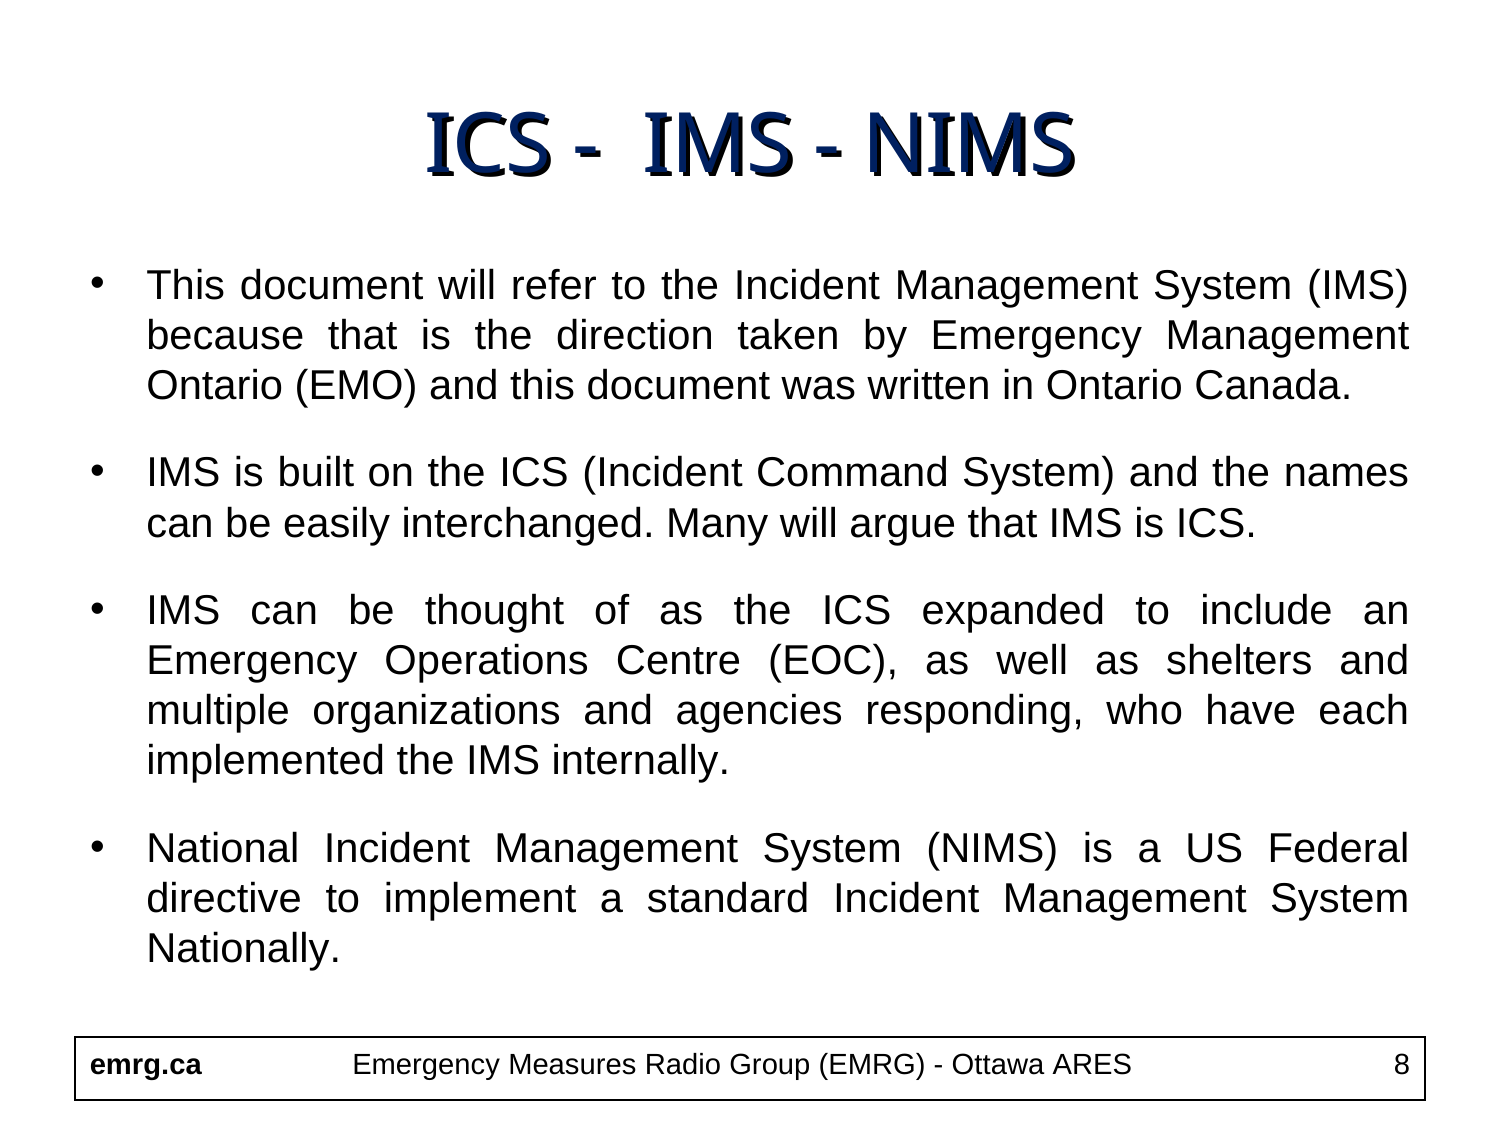

# ICS - IMS - NIMS
This document will refer to the Incident Management System (IMS) because that is the direction taken by Emergency Management Ontario (EMO) and this document was written in Ontario Canada.
IMS is built on the ICS (Incident Command System) and the names can be easily interchanged. Many will argue that IMS is ICS.
IMS can be thought of as the ICS expanded to include an Emergency Operations Centre (EOC), as well as shelters and multiple organizations and agencies responding, who have each implemented the IMS internally.
National Incident Management System (NIMS) is a US Federal directive to implement a standard Incident Management System Nationally.
Emergency Measures Radio Group (EMRG) - Ottawa ARES
8